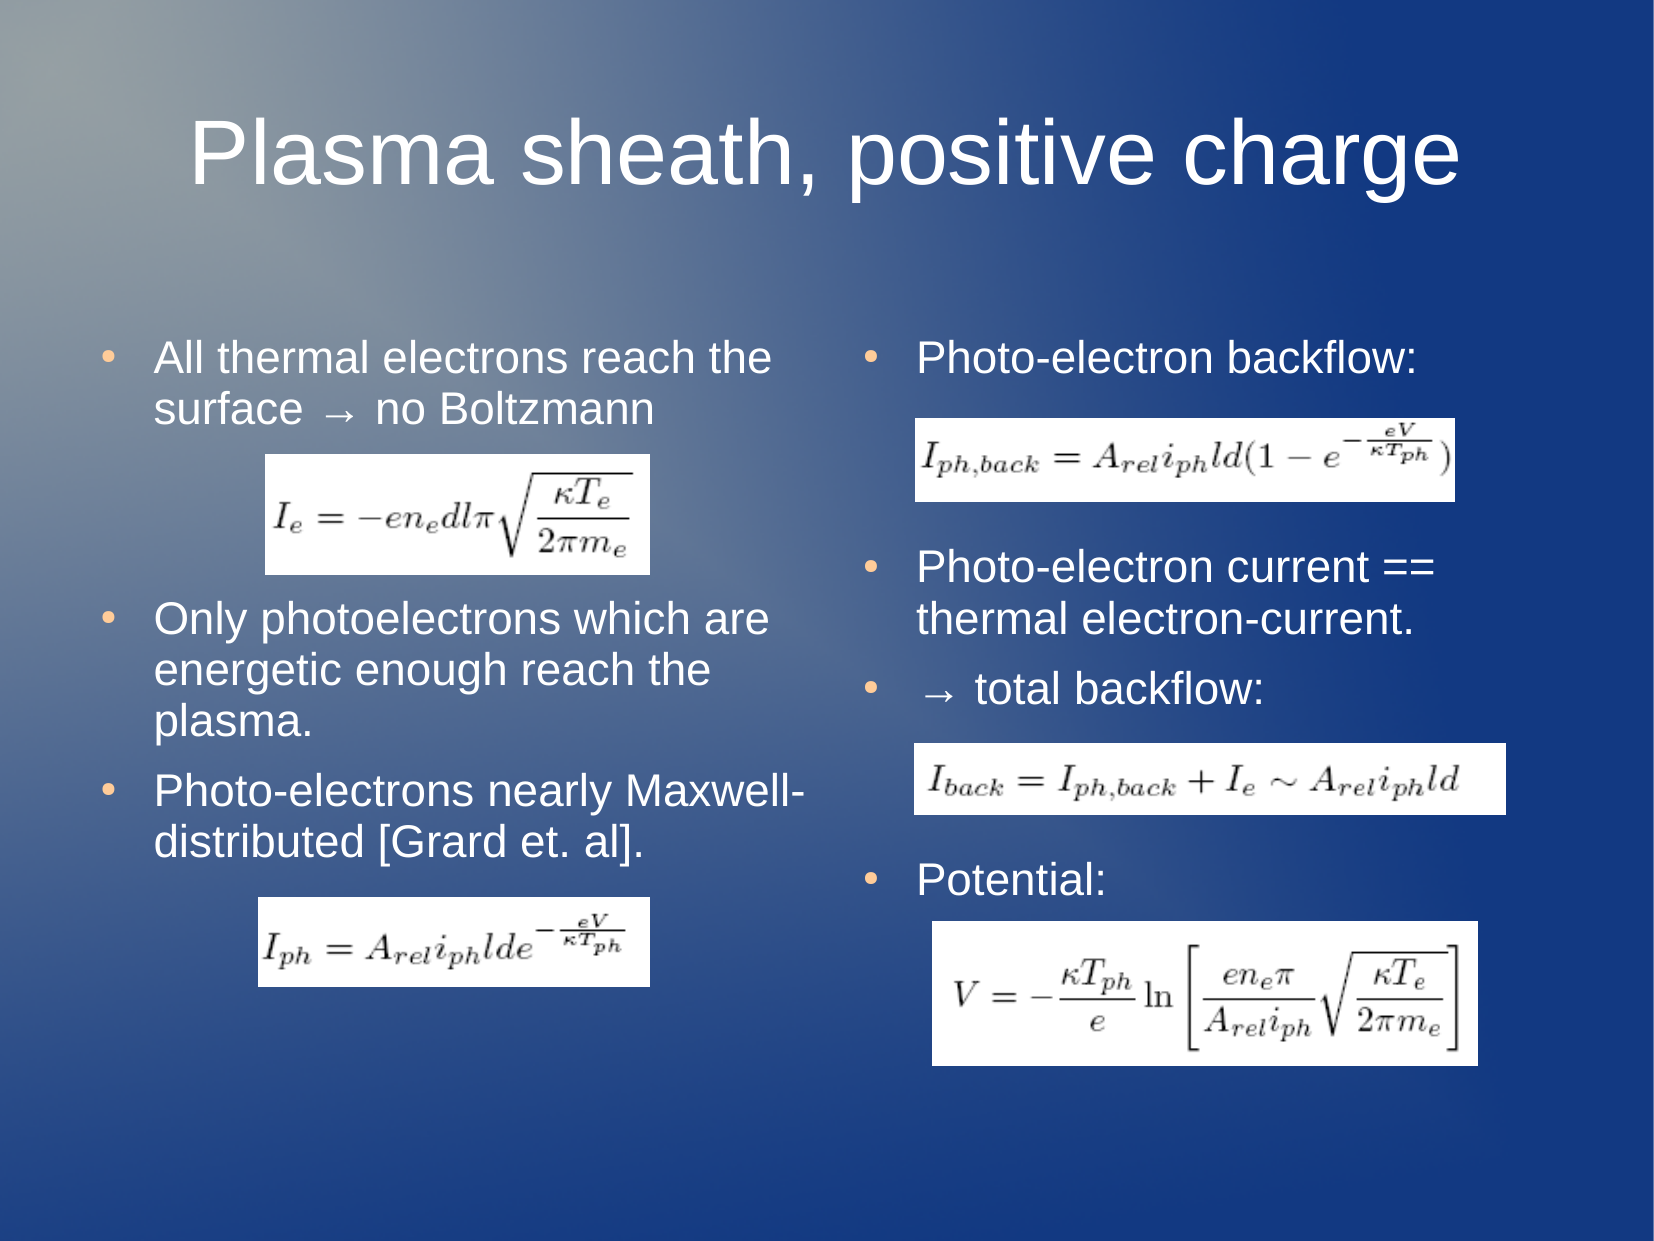

# Plasma sheath, positive charge
All thermal electrons reach the surface → no Boltzmann
Only photoelectrons which are energetic enough reach the plasma.
Photo-electrons nearly Maxwell-distributed [Grard et. al].
Photo-electron backflow:
Photo-electron current == thermal electron-current.
→ total backflow:
Potential: